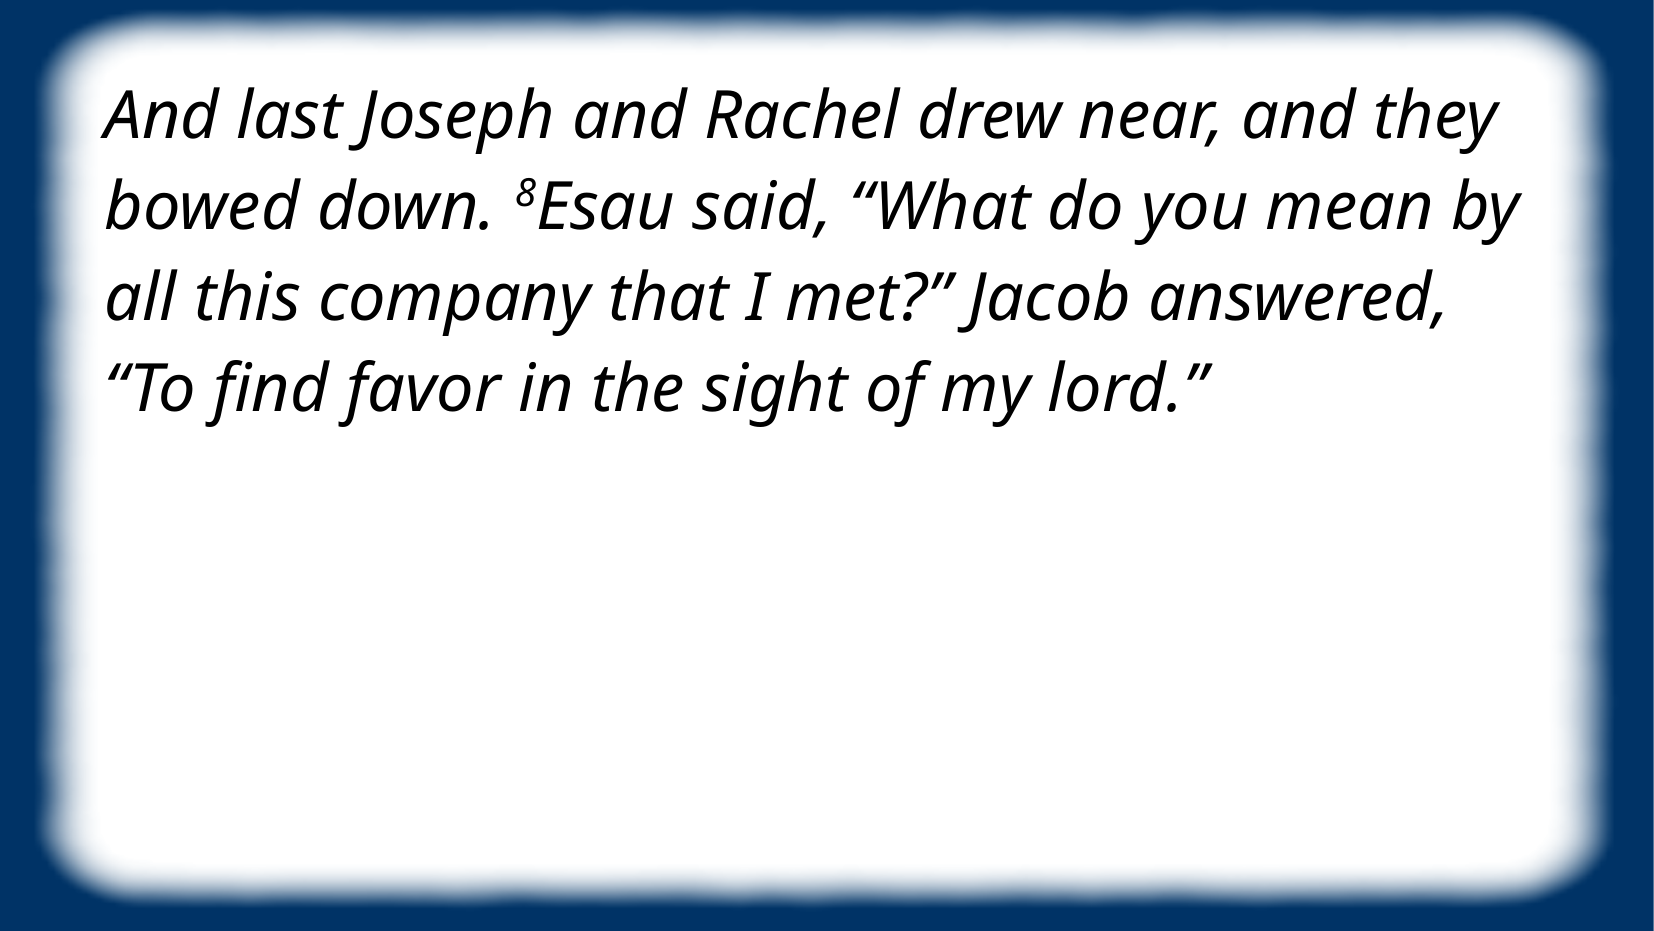

And last Joseph and Rachel drew near, and they bowed down. 8Esau said, “What do you mean by all this company that I met?” Jacob answered, “To find favor in the sight of my lord.”